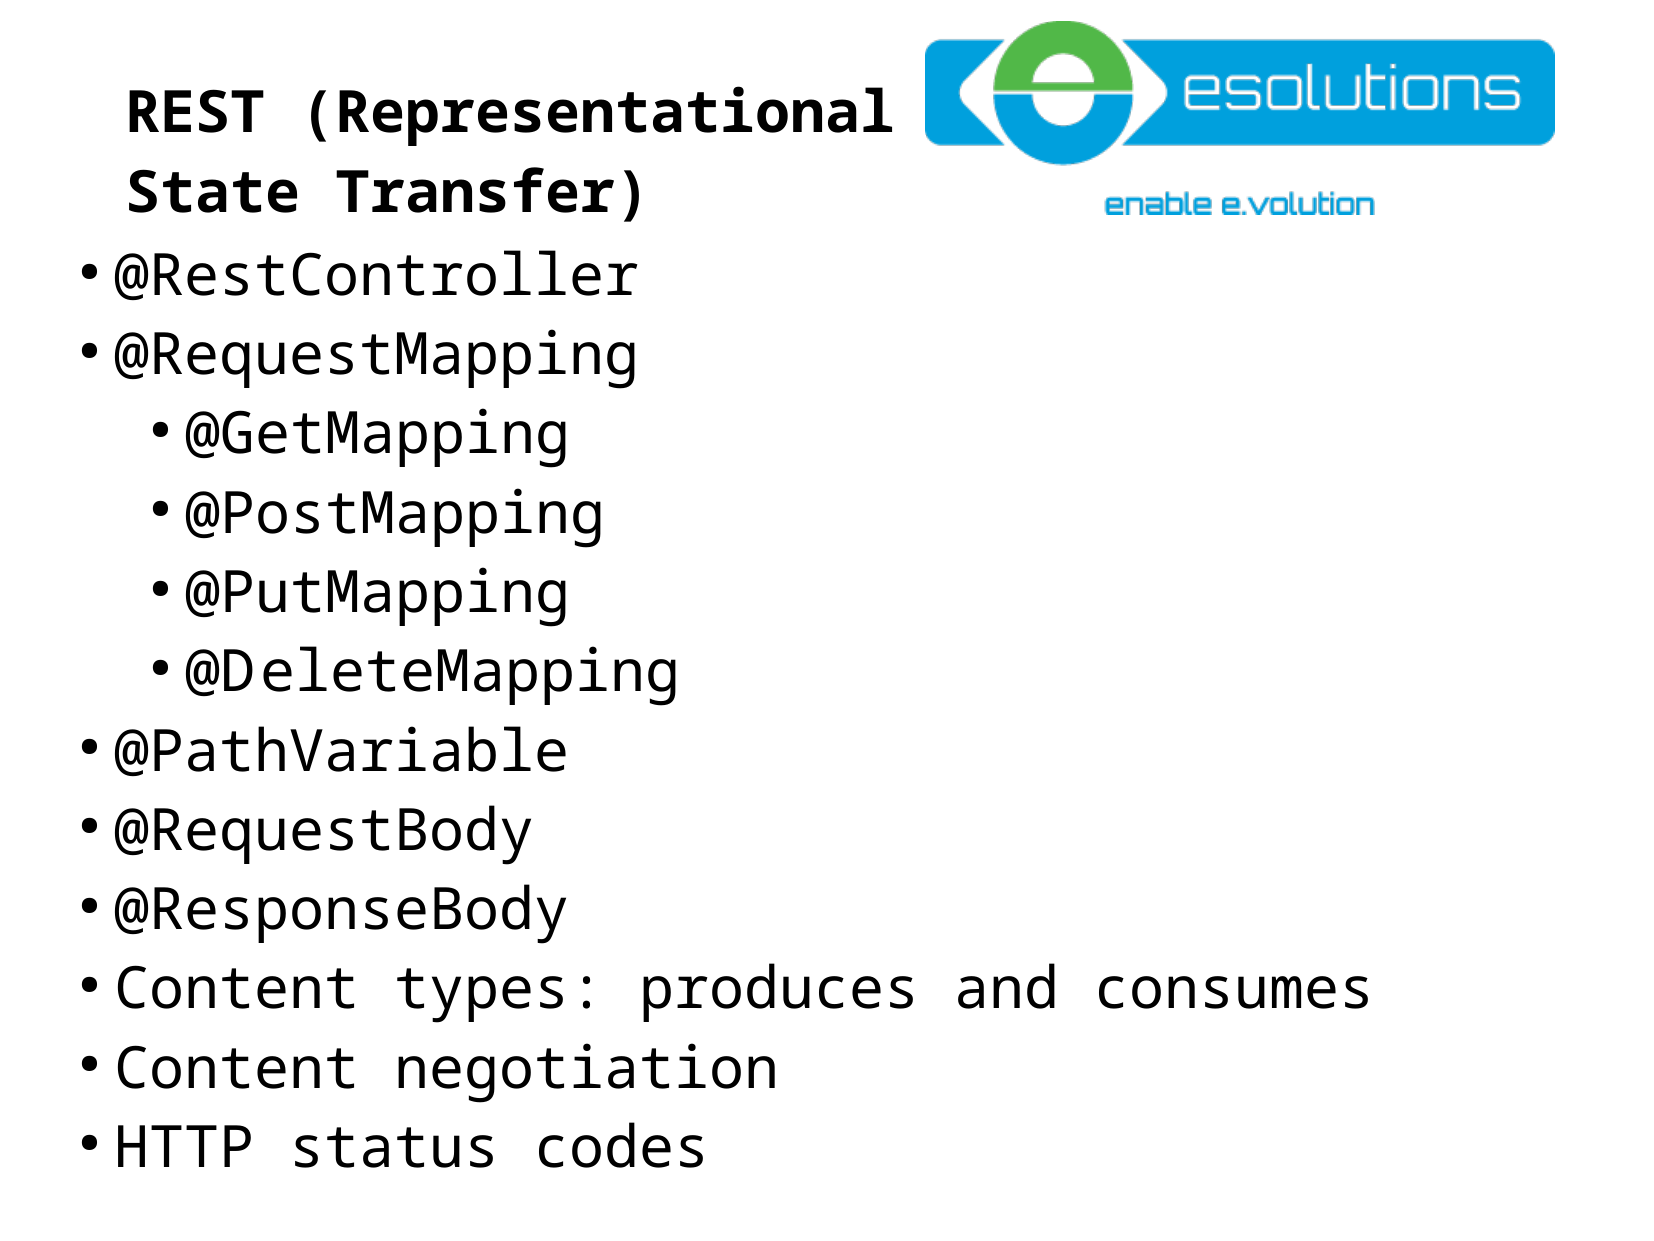

REST (Representational State Transfer)
# @RestController
@RequestMapping
@GetMapping
@PostMapping
@PutMapping
@D	eleteMapping
@PathVariable
@RequestBody
@ResponseBody
Content types: produces and consumes
Content negotiation
HTTP status codes